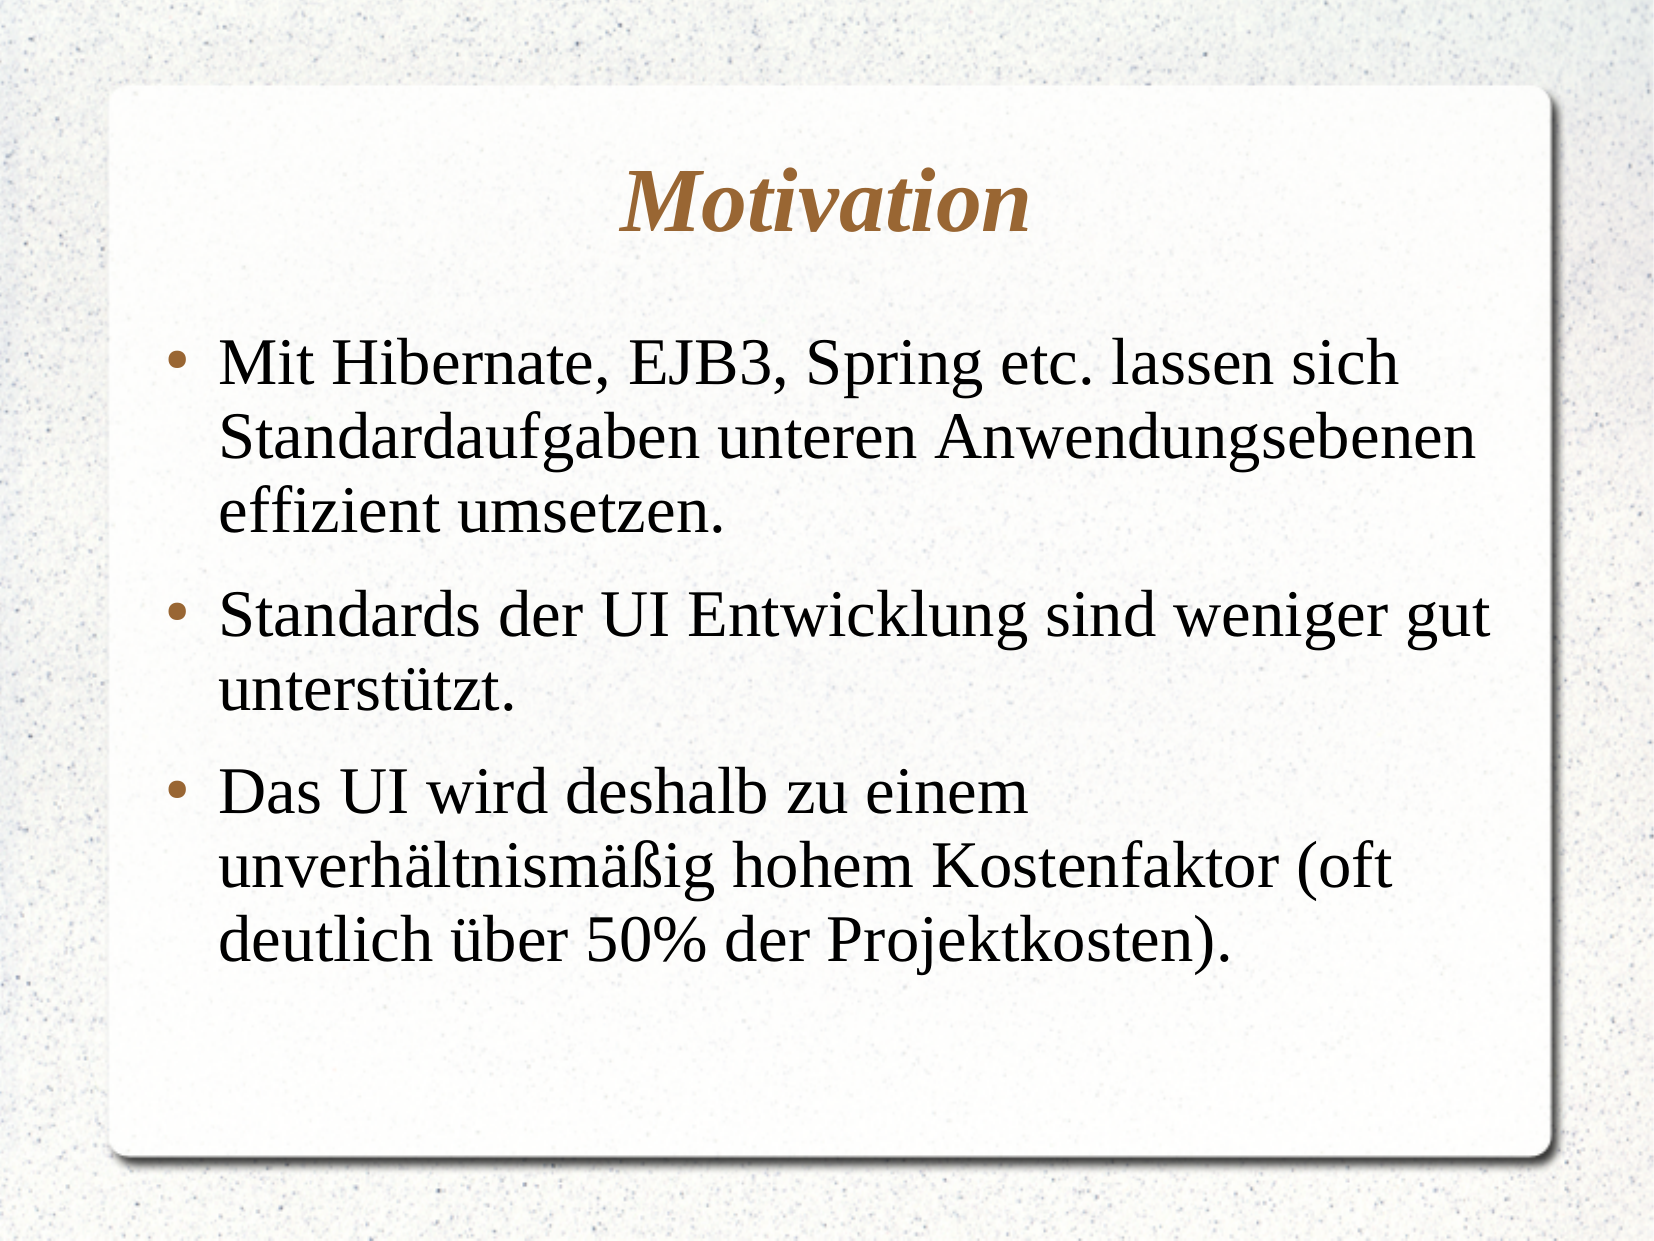

# Motivation
Mit Hibernate, EJB3, Spring etc. lassen sich Standardaufgaben unteren Anwendungsebenen effizient umsetzen.
Standards der UI Entwicklung sind weniger gut unterstützt.
Das UI wird deshalb zu einem unverhältnismäßig hohem Kostenfaktor (oft deutlich über 50% der Projektkosten).